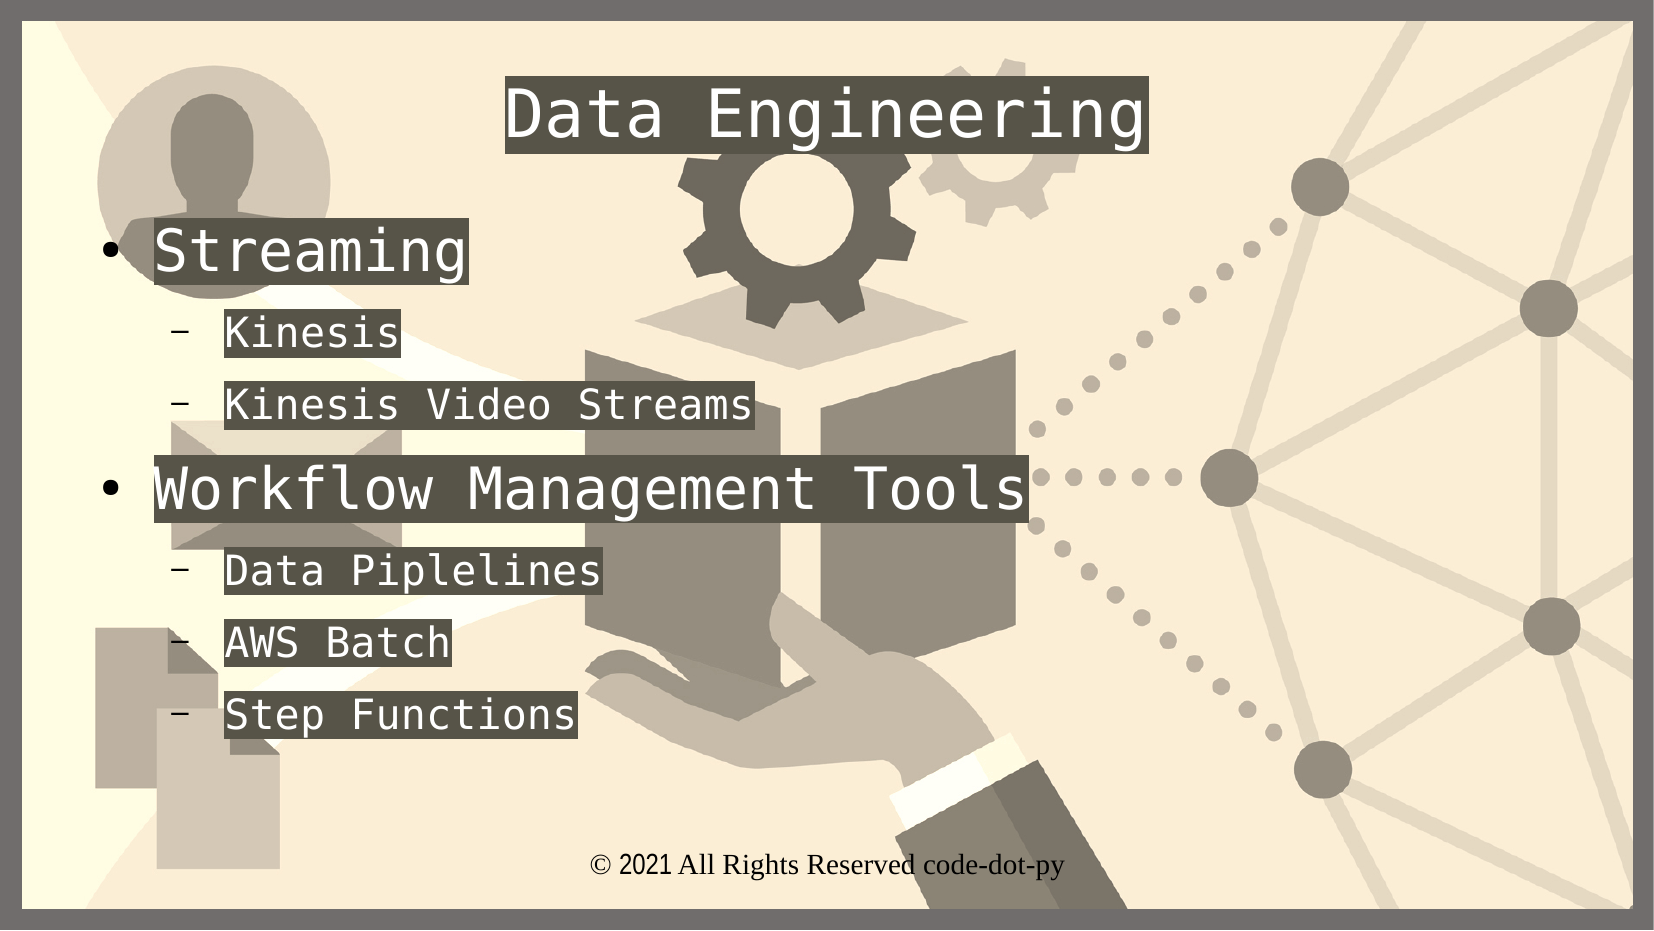

# Data Engineering
Streaming
Kinesis
Kinesis Video Streams
Workflow Management Tools
Data Piplelines
AWS Batch
Step Functions